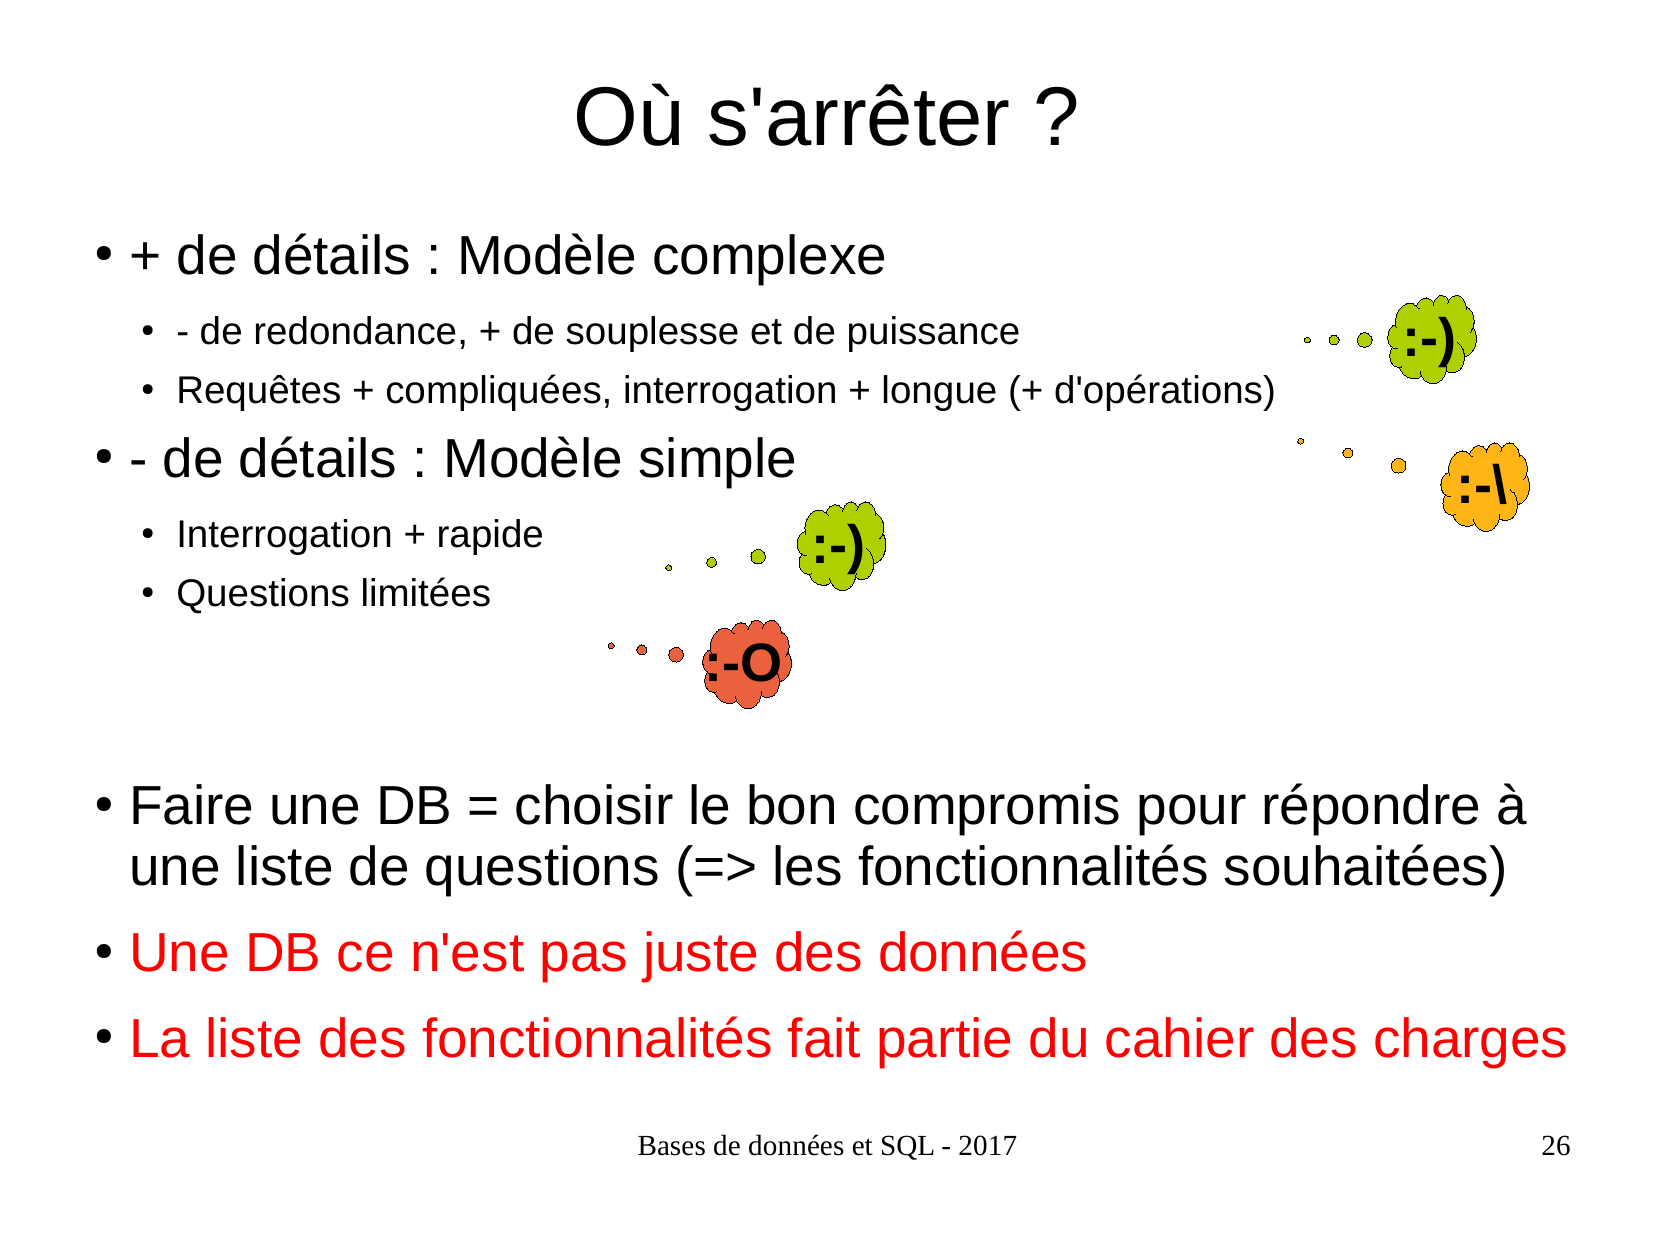

# Où s'arrêter ?
+ de détails : Modèle complexe
- de redondance, + de souplesse et de puissance
Requêtes + compliquées, interrogation + longue (+ d'opérations)
- de détails : Modèle simple
Interrogation + rapide
Questions limitées
Faire une DB = choisir le bon compromis pour répondre à une liste de questions (=> les fonctionnalités souhaitées)
Une DB ce n'est pas juste des données
La liste des fonctionnalités fait partie du cahier des charges
:-)
:-\
:-)
:-O
Bases de données et SQL - 2017
26